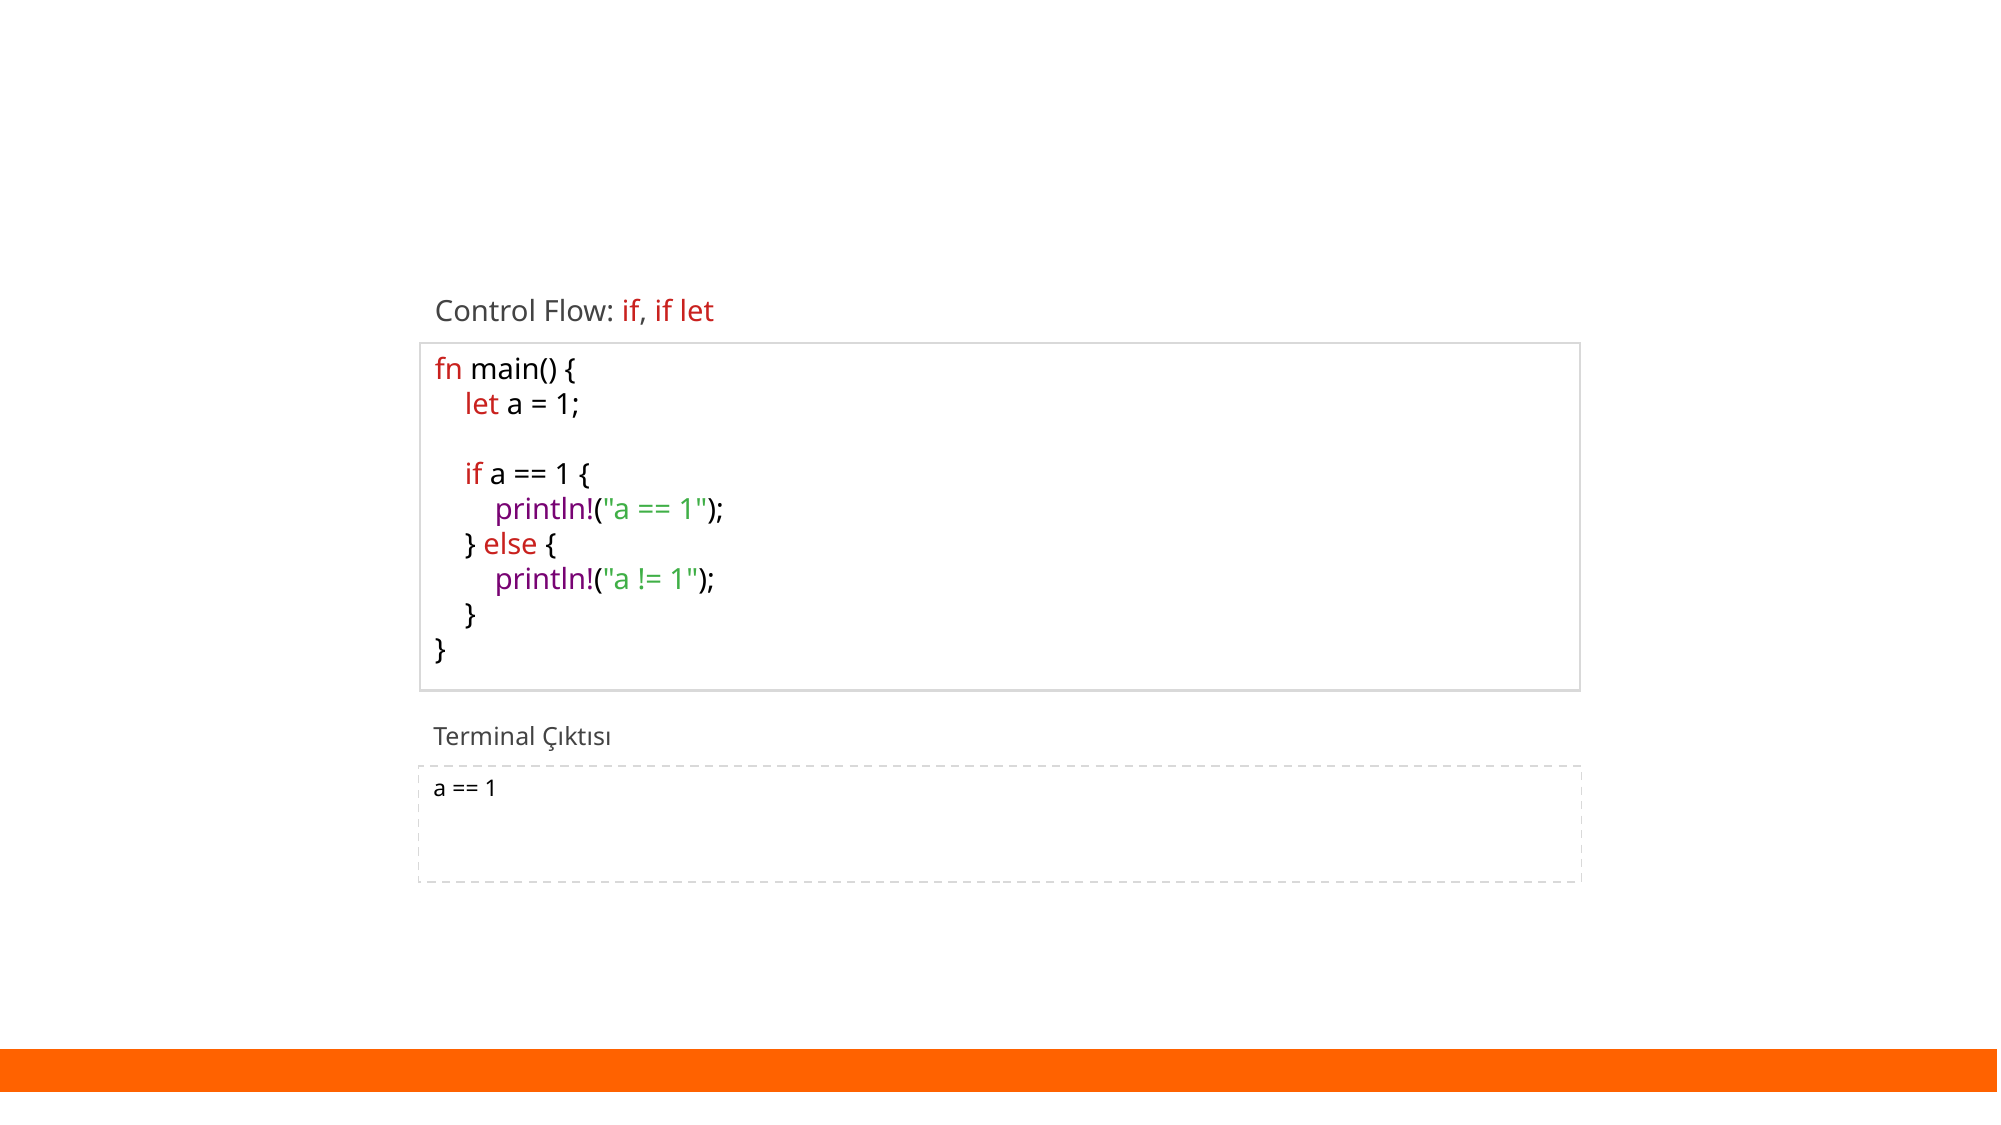

Control Flow: if, if let
fn main() {
 let a = 1;
 if a == 1 {
 println!("a == 1");
 } else {
 println!("a != 1");
 }
}
Terminal Çıktısı
a == 1